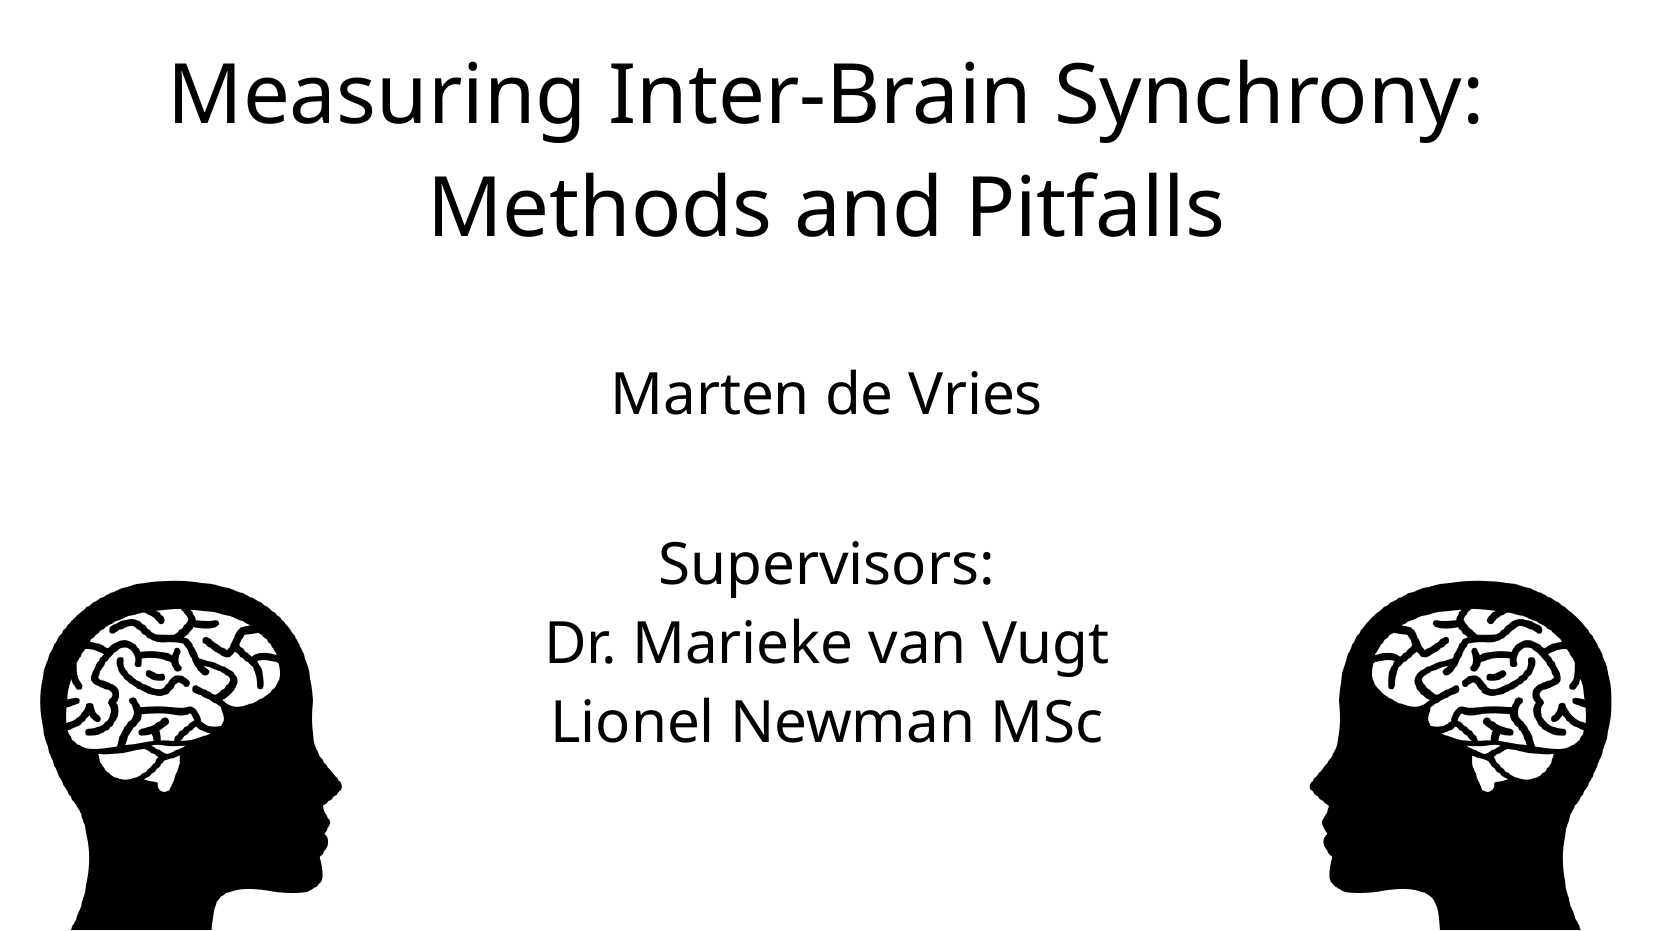

# Measuring Inter-Brain Synchrony: Methods and Pitfalls
Marten de Vries
Supervisors:
Dr. Marieke van Vugt
Lionel Newman MSc